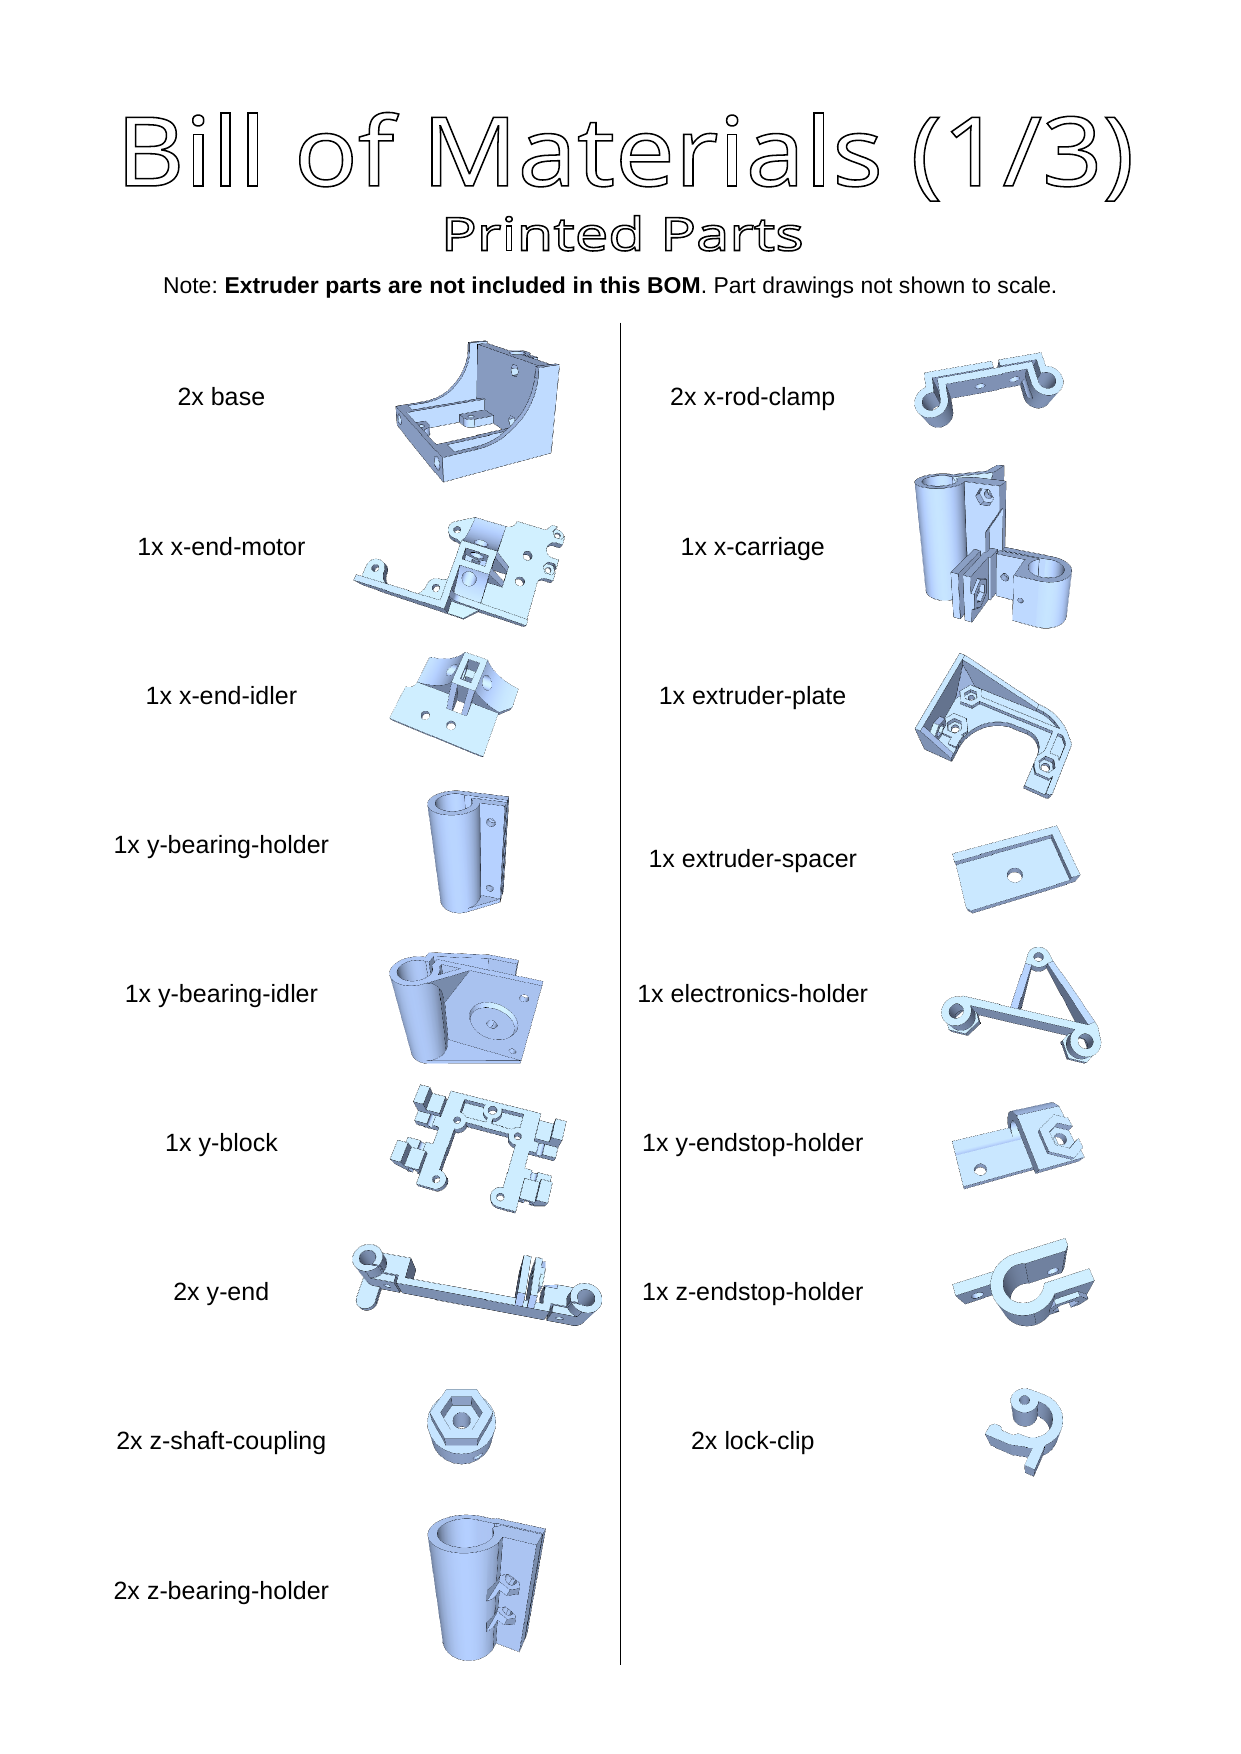

Bill of Materials (1/3)
Printed Parts
Note: Extruder parts are not included in this BOM. Part drawings not shown to scale.
| 2x base | | 2x x-rod-clamp | |
| --- | --- | --- | --- |
| 1x x-end-motor | | 1x x-carriage | |
| 1x x-end-idler | | 1x extruder-plate | |
| 1x y-bearing-holder | | 1x extruder-spacer | |
| 1x y-bearing-idler | | 1x electronics-holder | |
| 1x y-block | | 1x y-endstop-holder | |
| 2x y-end | | 1x z-endstop-holder | |
| 2x z-shaft-coupling | | 2x lock-clip | |
| 2x z-bearing-holder | | | |